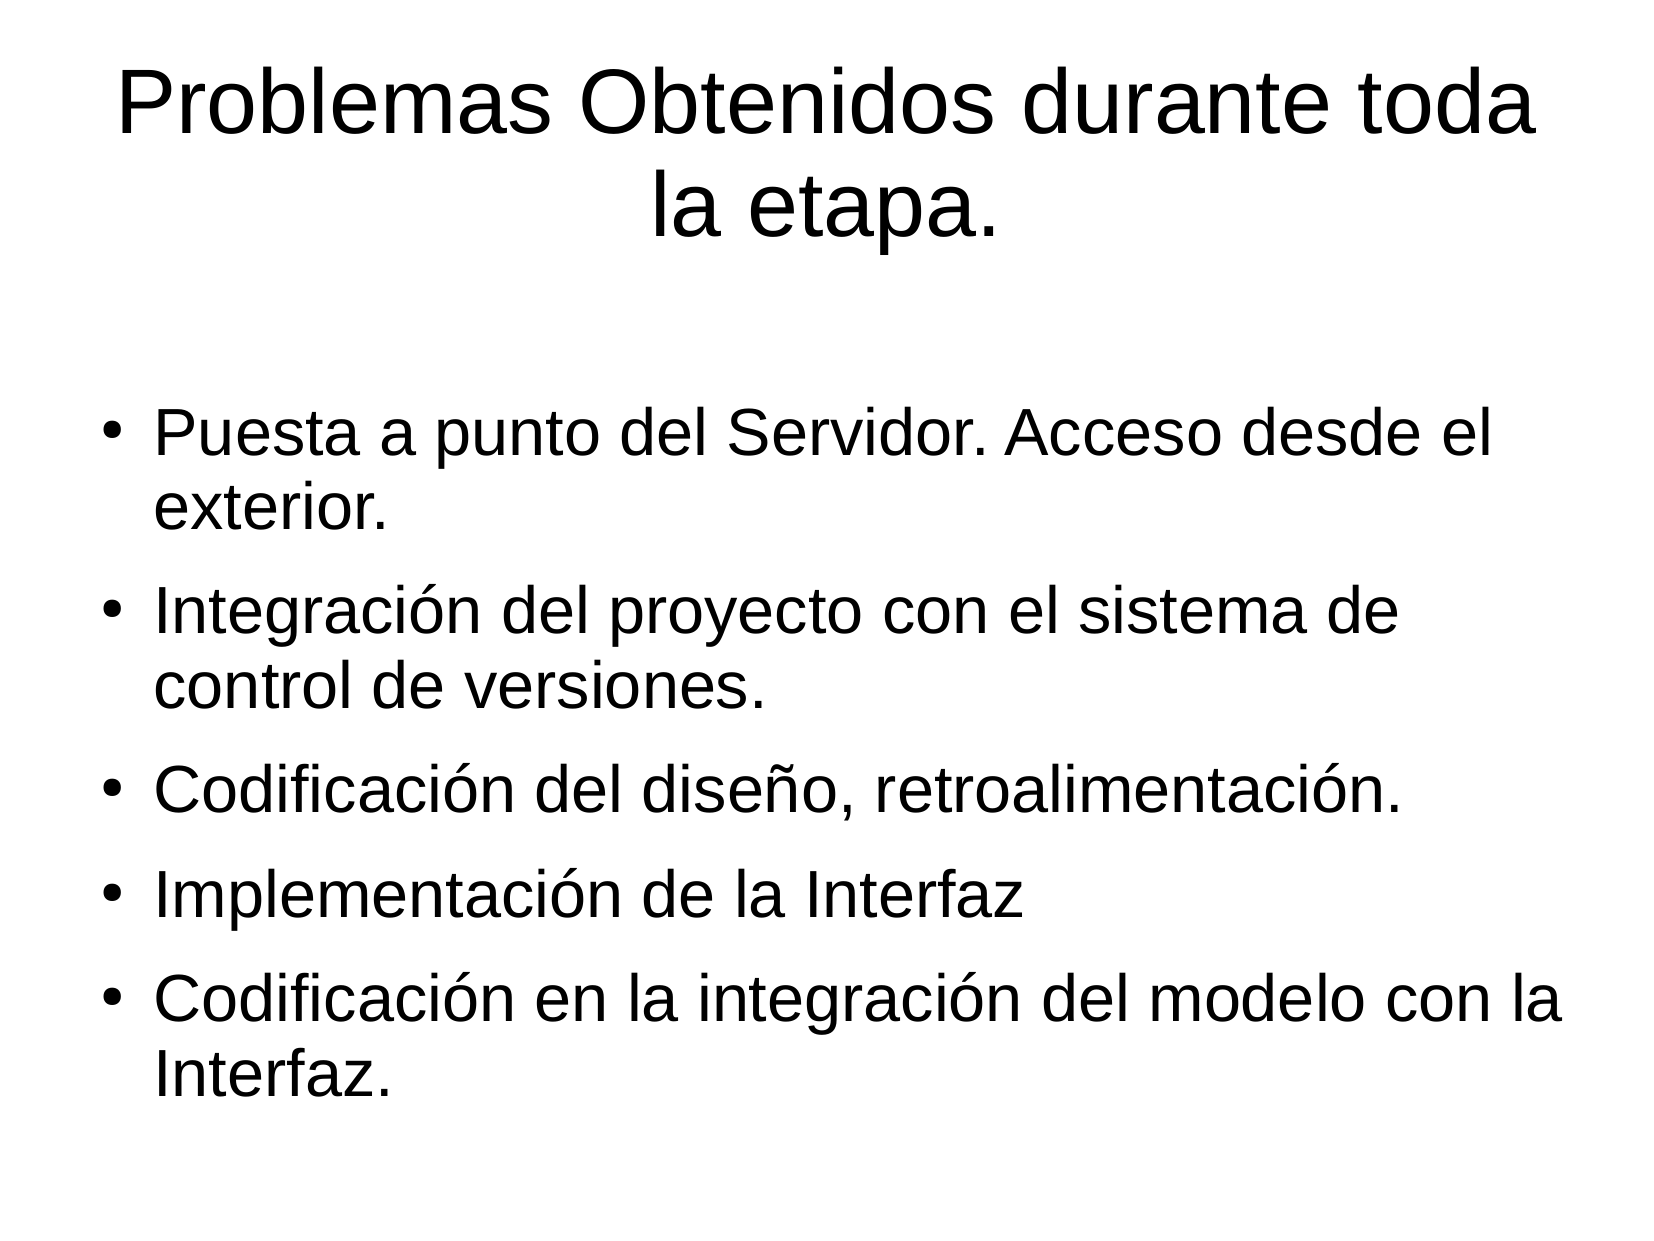

# Problemas Obtenidos durante toda la etapa.
Puesta a punto del Servidor. Acceso desde el exterior.
Integración del proyecto con el sistema de control de versiones.
Codificación del diseño, retroalimentación.
Implementación de la Interfaz
Codificación en la integración del modelo con la Interfaz.